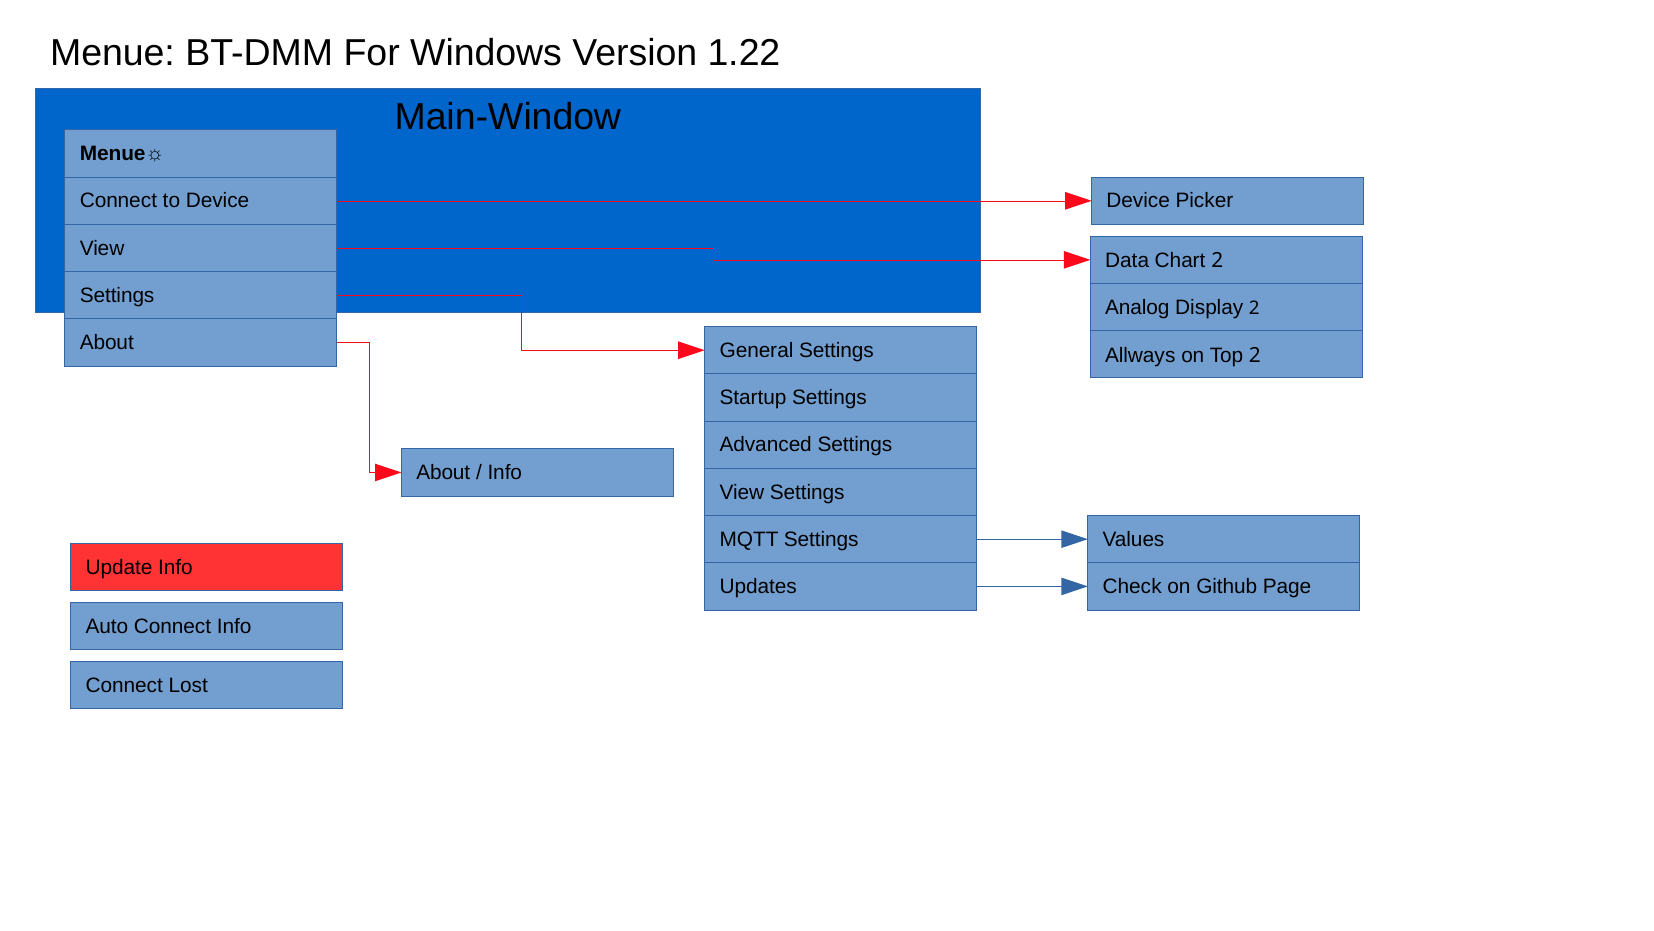

Menue: BT-DMM For Windows Version 1.22
Main-Window
Menue☼
Connect to Device
Device Picker
View
Data Chart 2
Settings
Analog Display 2
About
General Settings
Allways on Top 2
Startup Settings
Advanced Settings
About / Info
View Settings
MQTT Settings
Values
Update Info
Updates
Check on Github Page
Auto Connect Info
Connect Lost